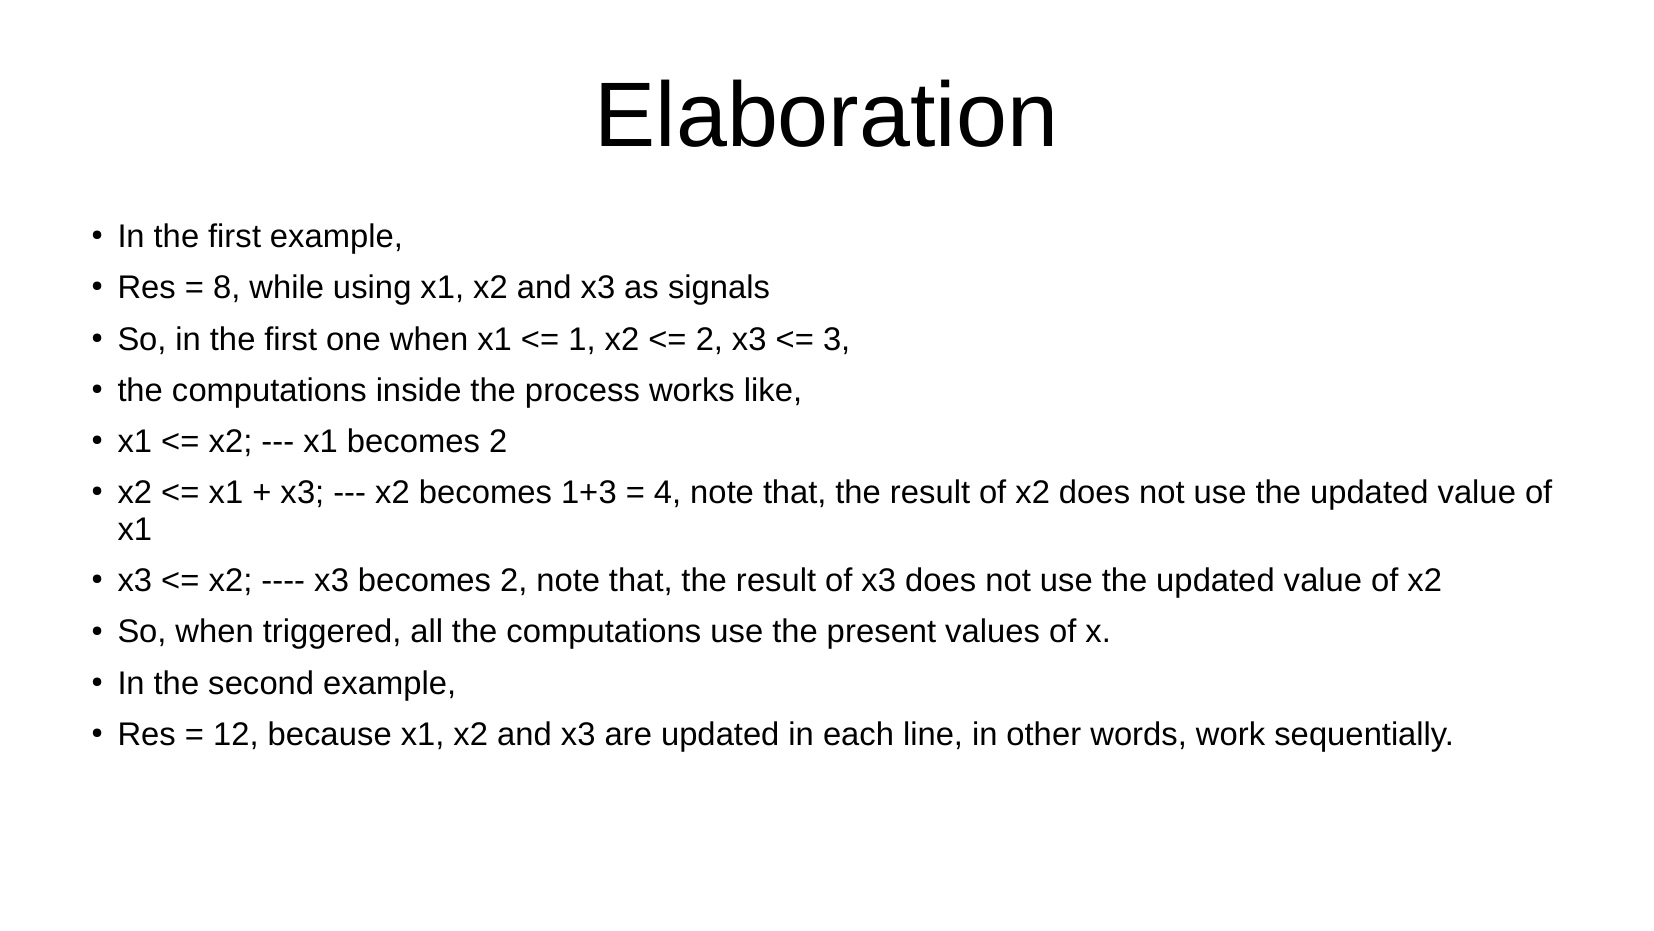

# Elaboration
In the first example,
Res = 8, while using x1, x2 and x3 as signals
So, in the first one when x1 <= 1, x2 <= 2, x3 <= 3,
the computations inside the process works like,
x1 <= x2; --- x1 becomes 2
x2 <= x1 + x3; --- x2 becomes 1+3 = 4, note that, the result of x2 does not use the updated value of x1
x3 <= x2; ---- x3 becomes 2, note that, the result of x3 does not use the updated value of x2
So, when triggered, all the computations use the present values of x.
In the second example,
Res = 12, because x1, x2 and x3 are updated in each line, in other words, work sequentially.